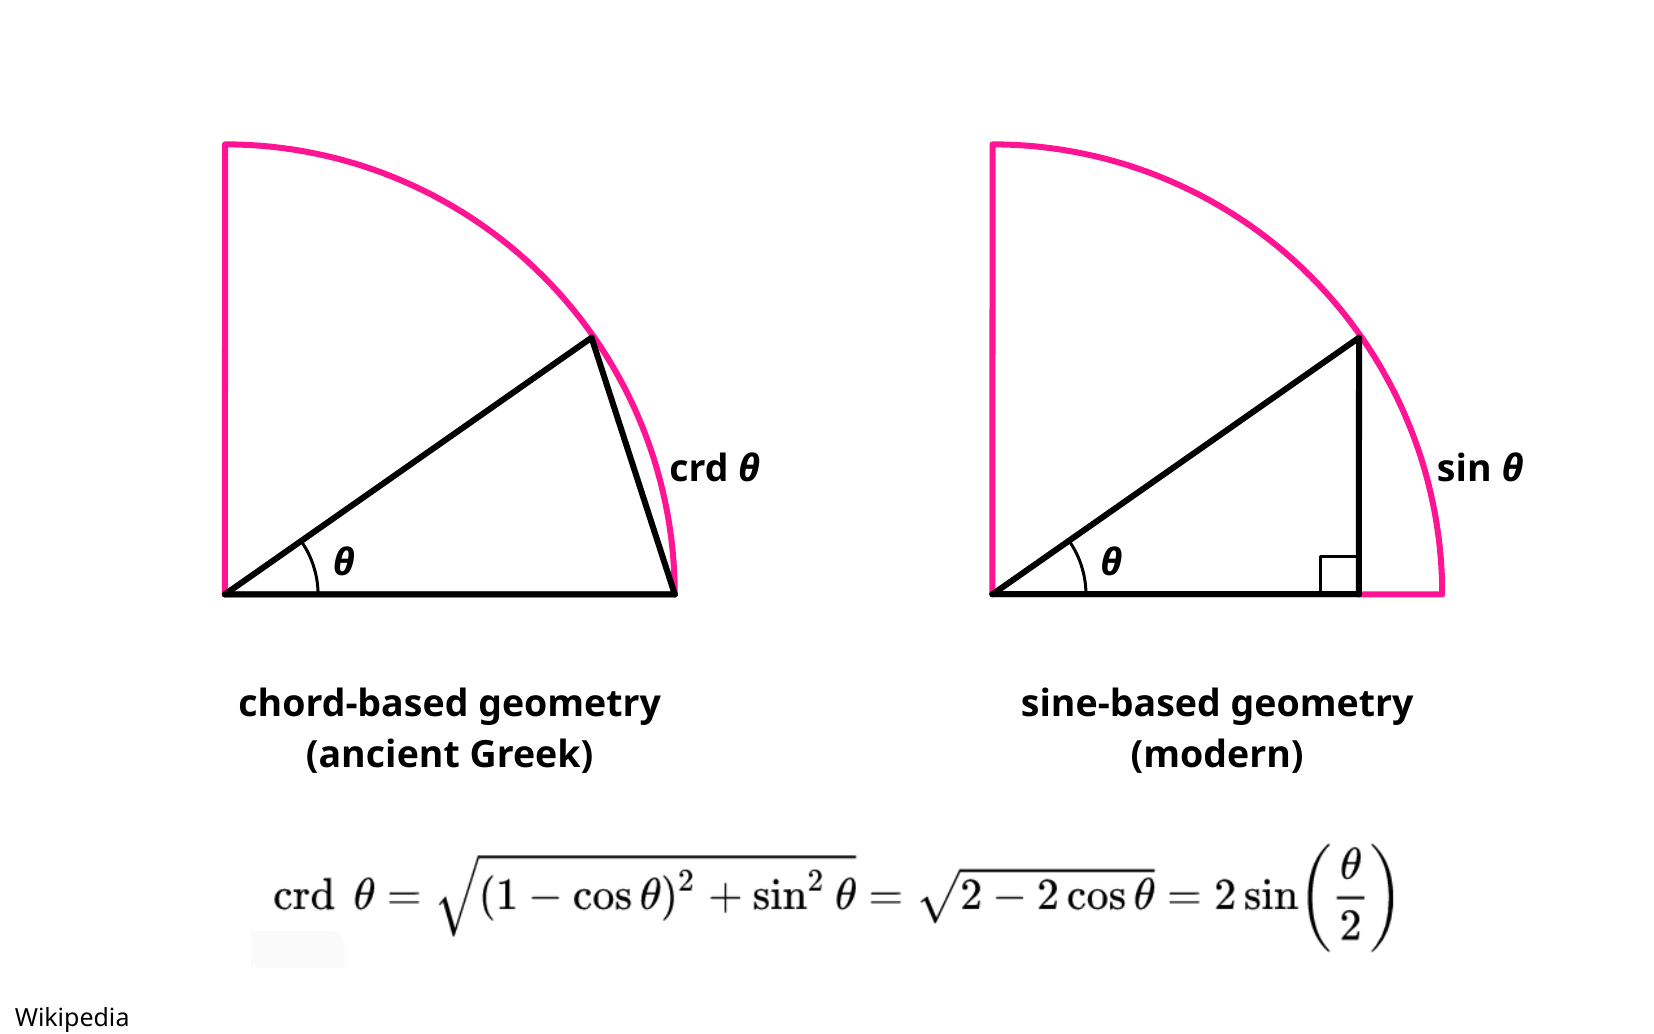

crd θ
sin θ
θ
θ
chord-based geometry
(ancient Greek)
sine-based geometry
(modern)
Wikipedia